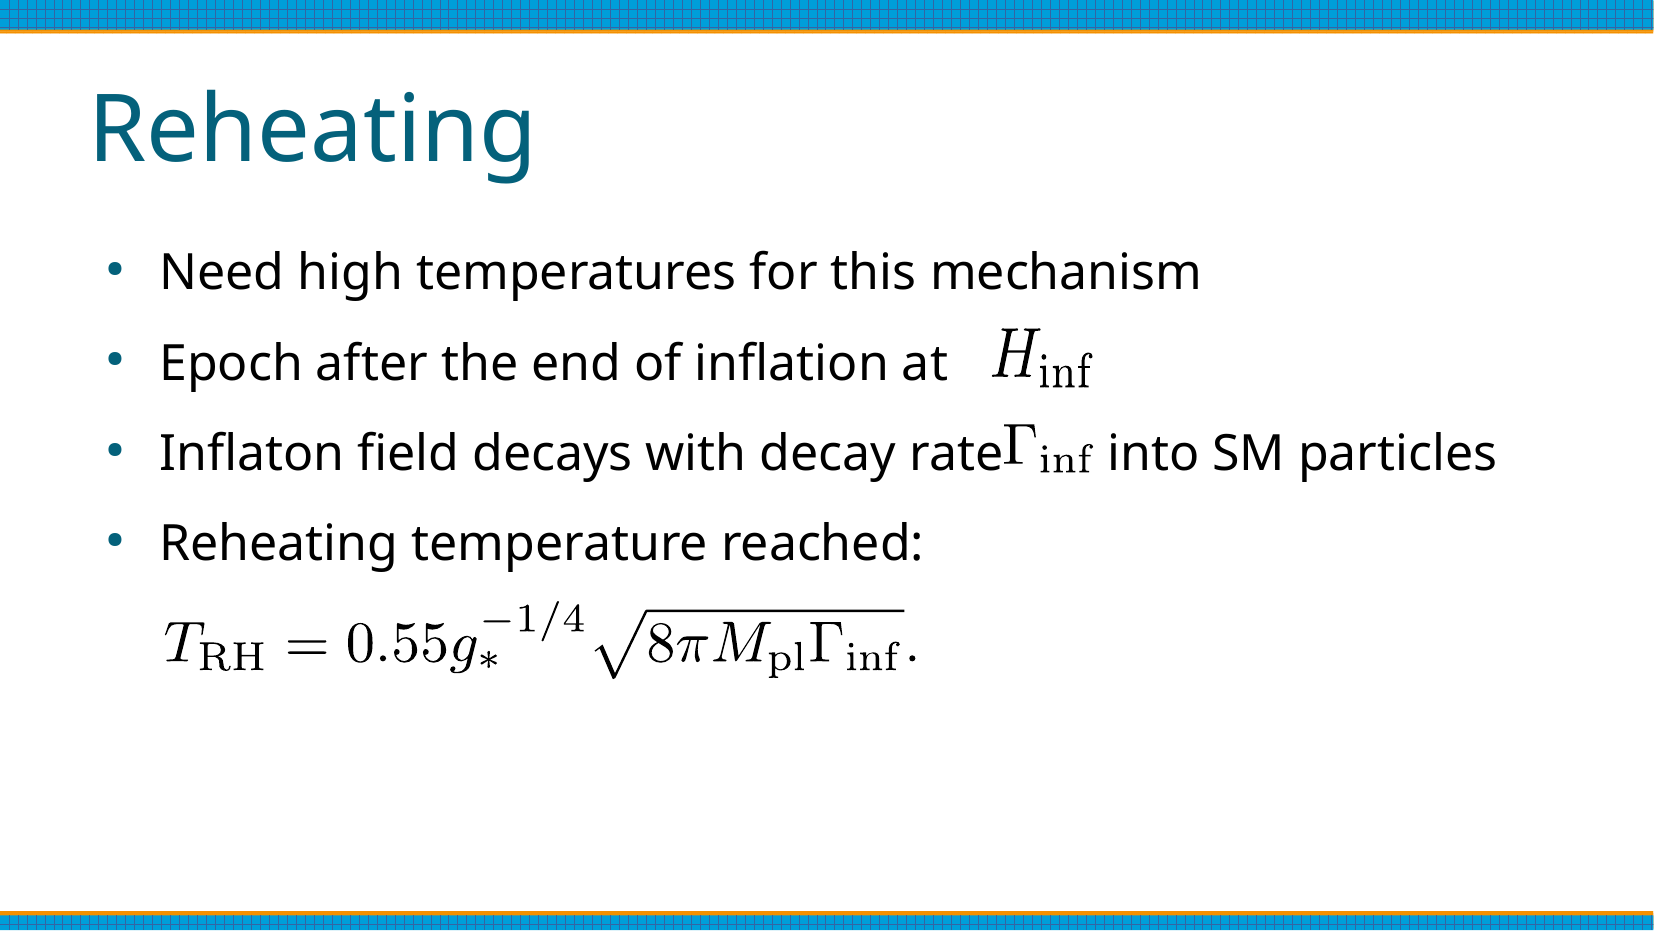

# Reheating
Need high temperatures for this mechanism
Epoch after the end of inflation at
Inflaton field decays with decay rate into SM particles
Reheating temperature reached: